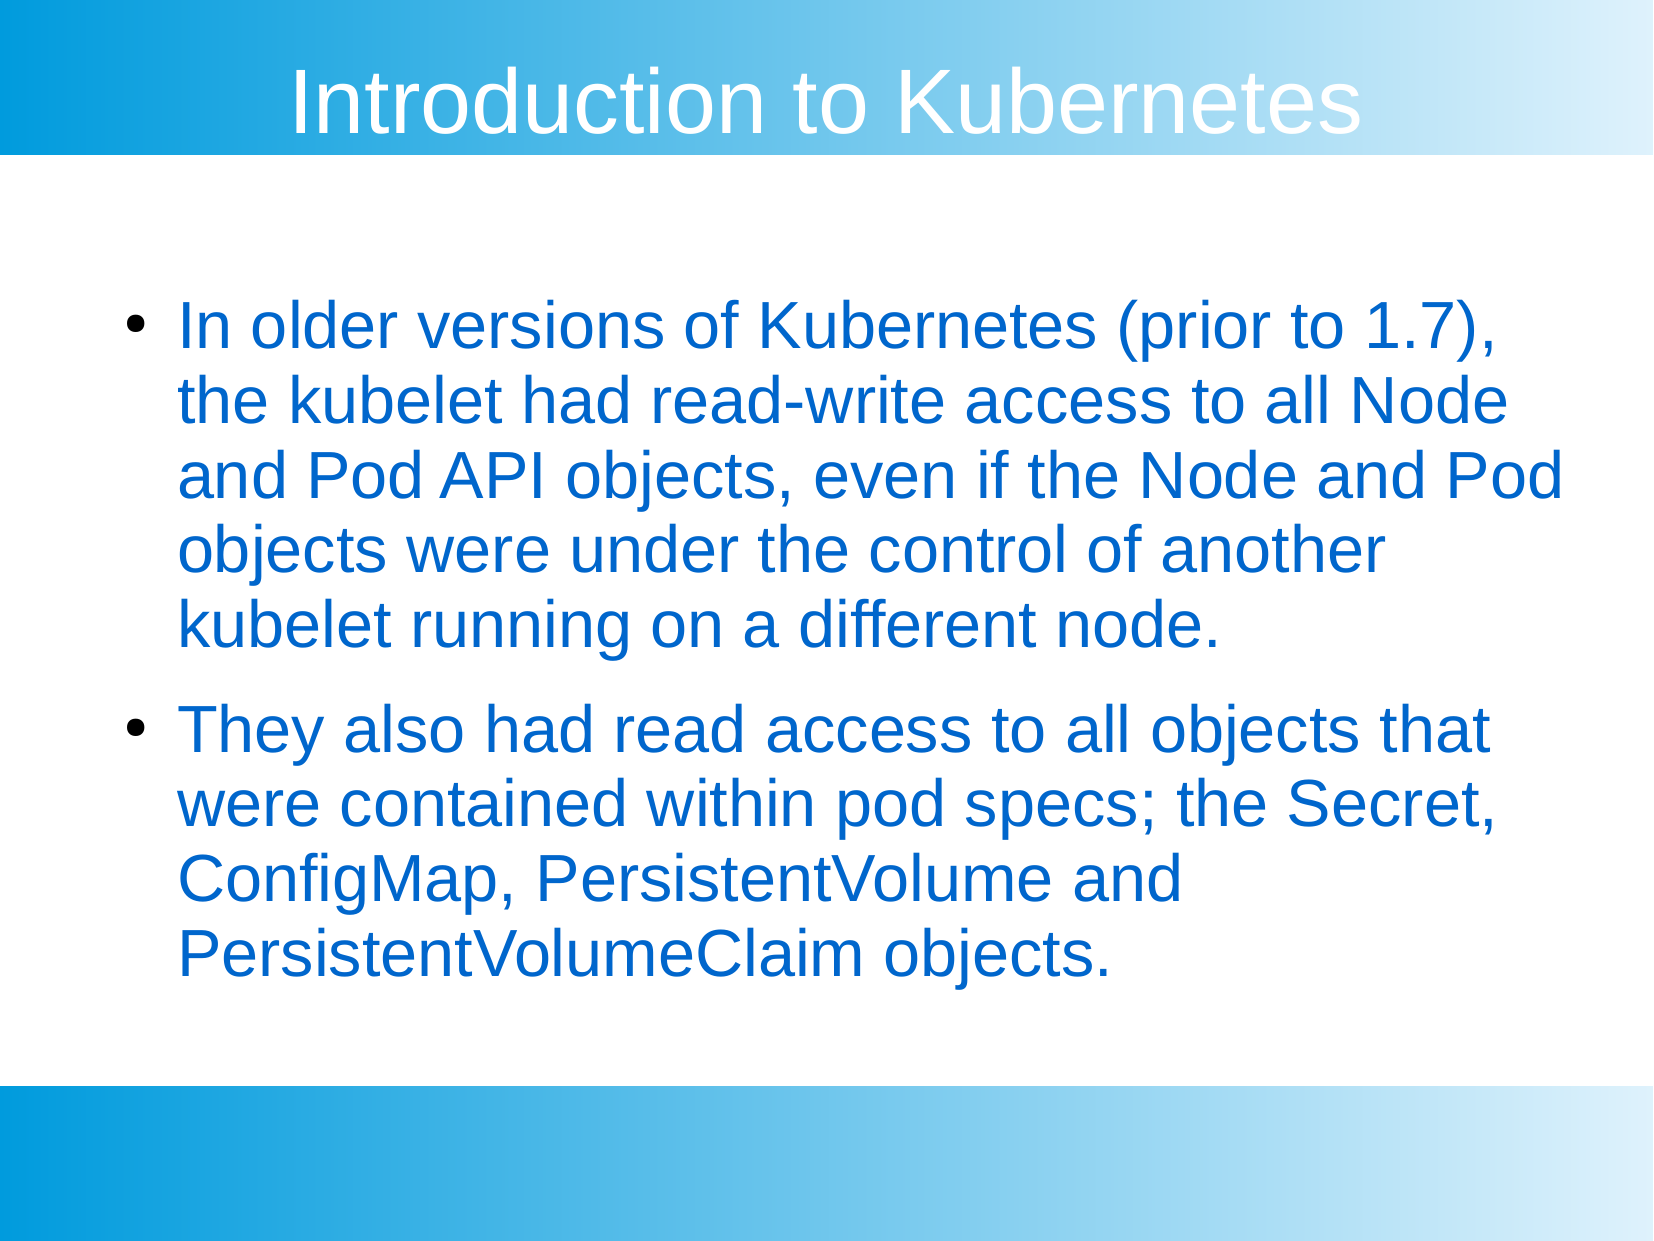

# Introduction to Kubernetes
In older versions of Kubernetes (prior to 1.7), the kubelet had read-write access to all Node and Pod API objects, even if the Node and Pod objects were under the control of another kubelet running on a different node.
They also had read access to all objects that were contained within pod specs; the Secret, ConfigMap, PersistentVolume and PersistentVolumeClaim objects.